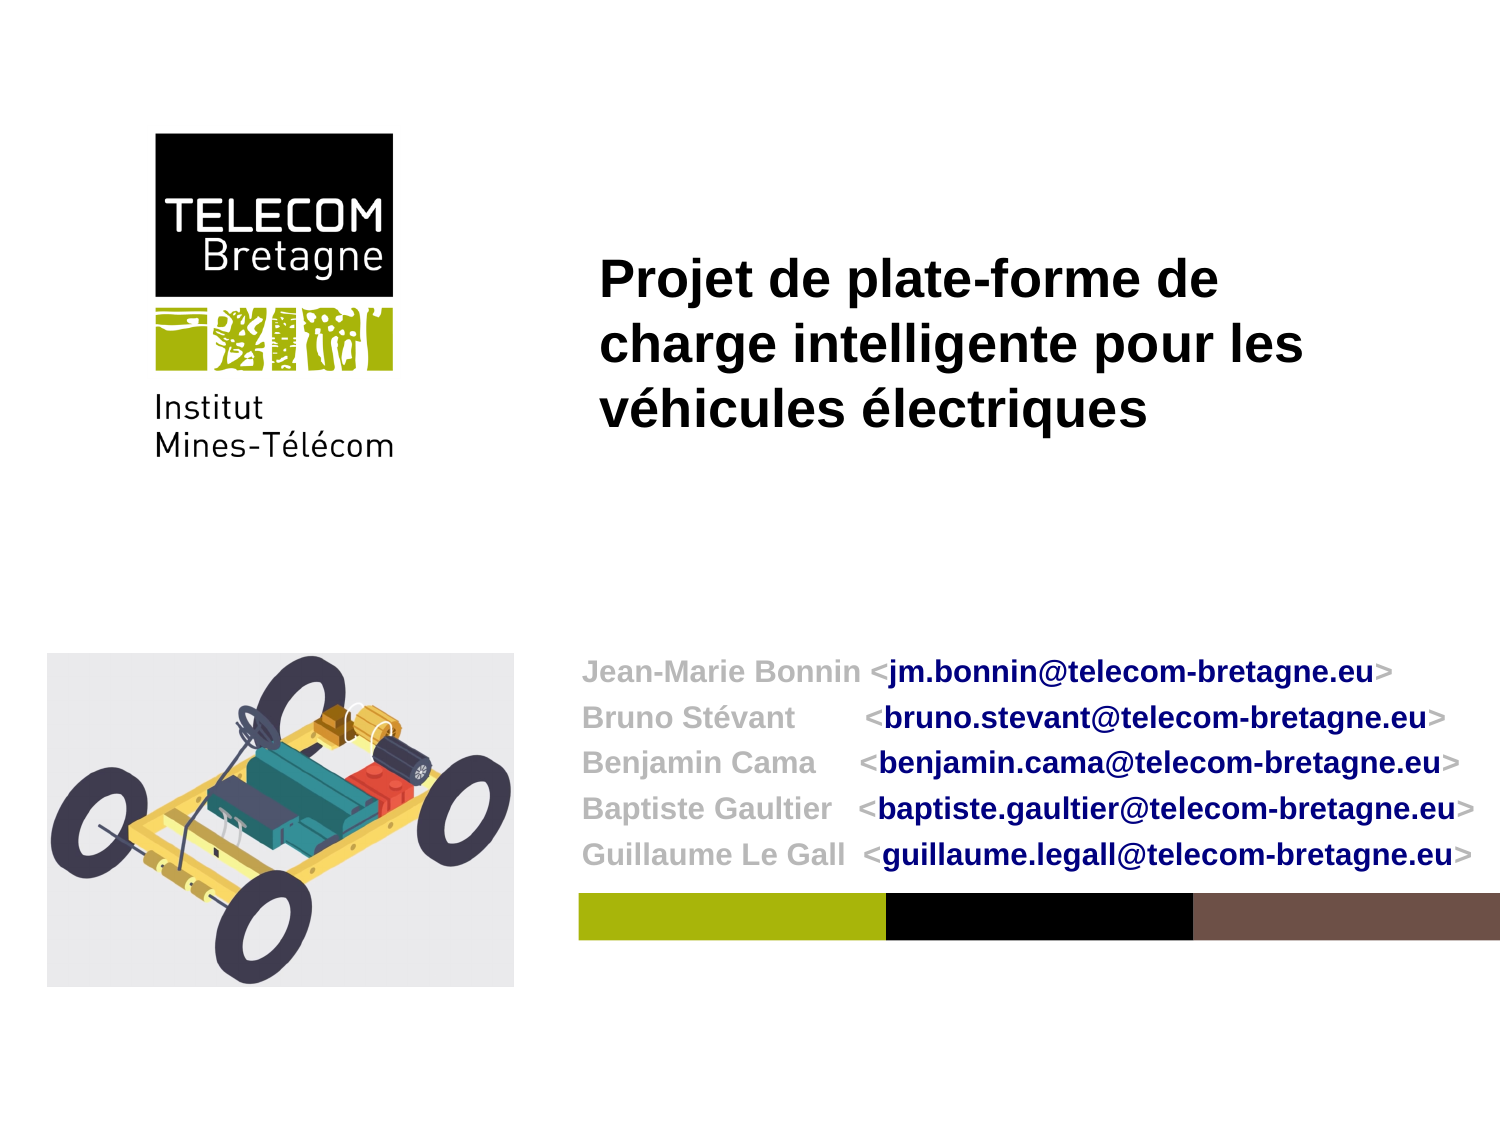

# Projet de plate-forme de charge intelligente pour les véhicules électriques
Jean-Marie Bonnin <jm.bonnin@telecom-bretagne.eu>
Bruno Stévant <bruno.stevant@telecom-bretagne.eu>
Benjamin Cama <benjamin.cama@telecom-bretagne.eu>
Baptiste Gaultier <baptiste.gaultier@telecom-bretagne.eu>
Guillaume Le Gall <guillaume.legall@telecom-bretagne.eu>